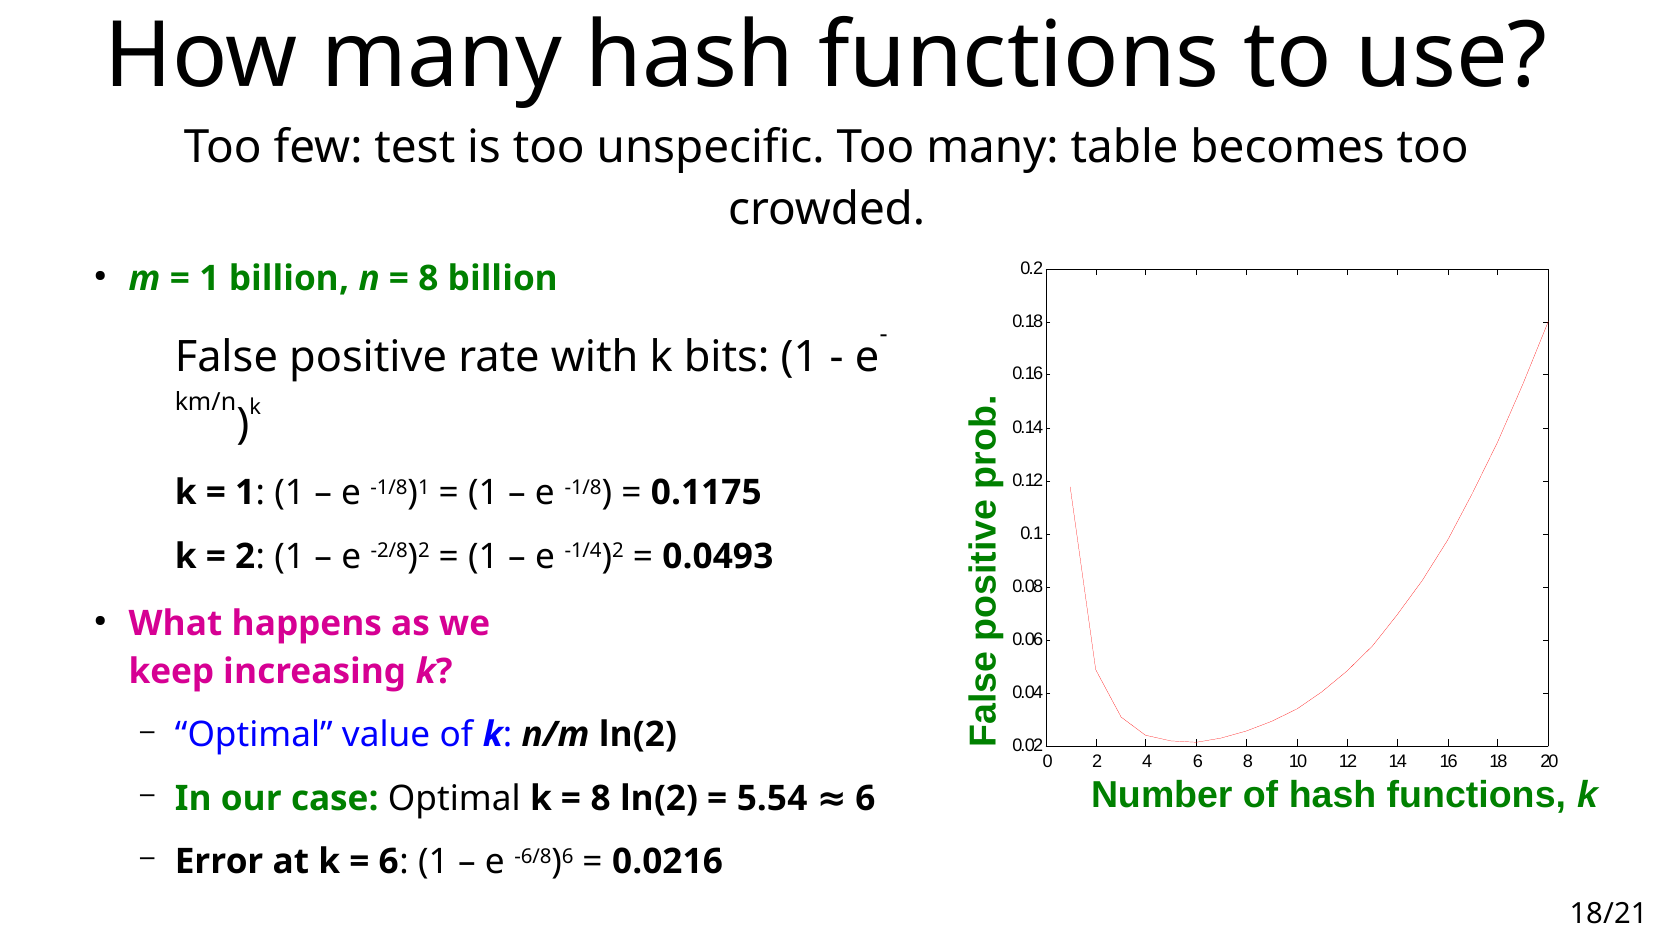

# How many hash functions to use? Too few: test is too unspecific. Too many: table becomes too crowded.
False positive prob.
Number of hash functions, k
m = 1 billion, n = 8 billion
False positive rate with k bits: (1 - e-km/n)k
k = 1: (1 – e -1/8)1 = (1 – e -1/8) = 0.1175
k = 2: (1 – e -2/8)2 = (1 – e -1/4)2 = 0.0493
What happens as we
keep increasing k?
“Optimal” value of k: n/m ln(2)
In our case: Optimal k = 8 ln(2) = 5.54 ≈ 6
Error at k = 6: (1 – e -6/8)6 = 0.0216
18